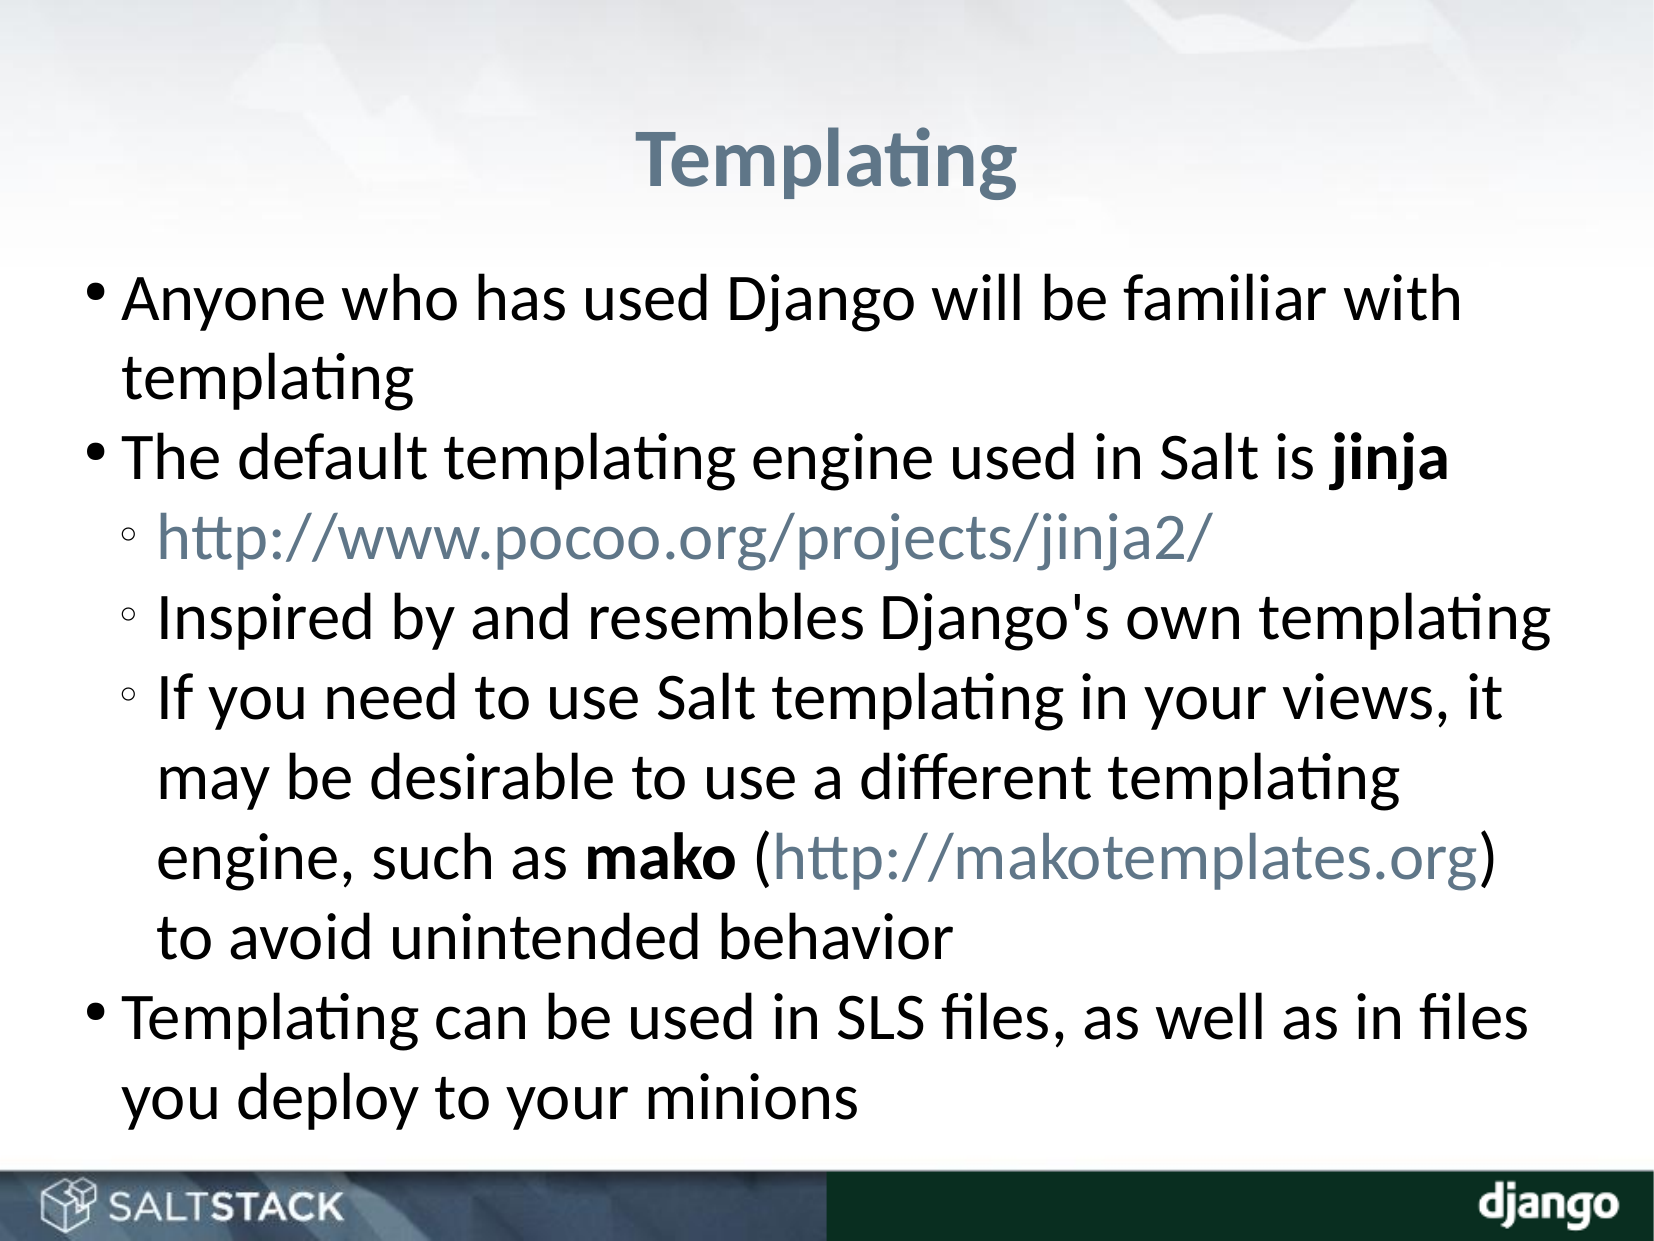

Templating
Anyone who has used Django will be familiar with templating
The default templating engine used in Salt is jinja
http://www.pocoo.org/projects/jinja2/
Inspired by and resembles Django's own templating
If you need to use Salt templating in your views, it may be desirable to use a different templating engine, such as mako (http://makotemplates.org) to avoid unintended behavior
Templating can be used in SLS files, as well as in files you deploy to your minions